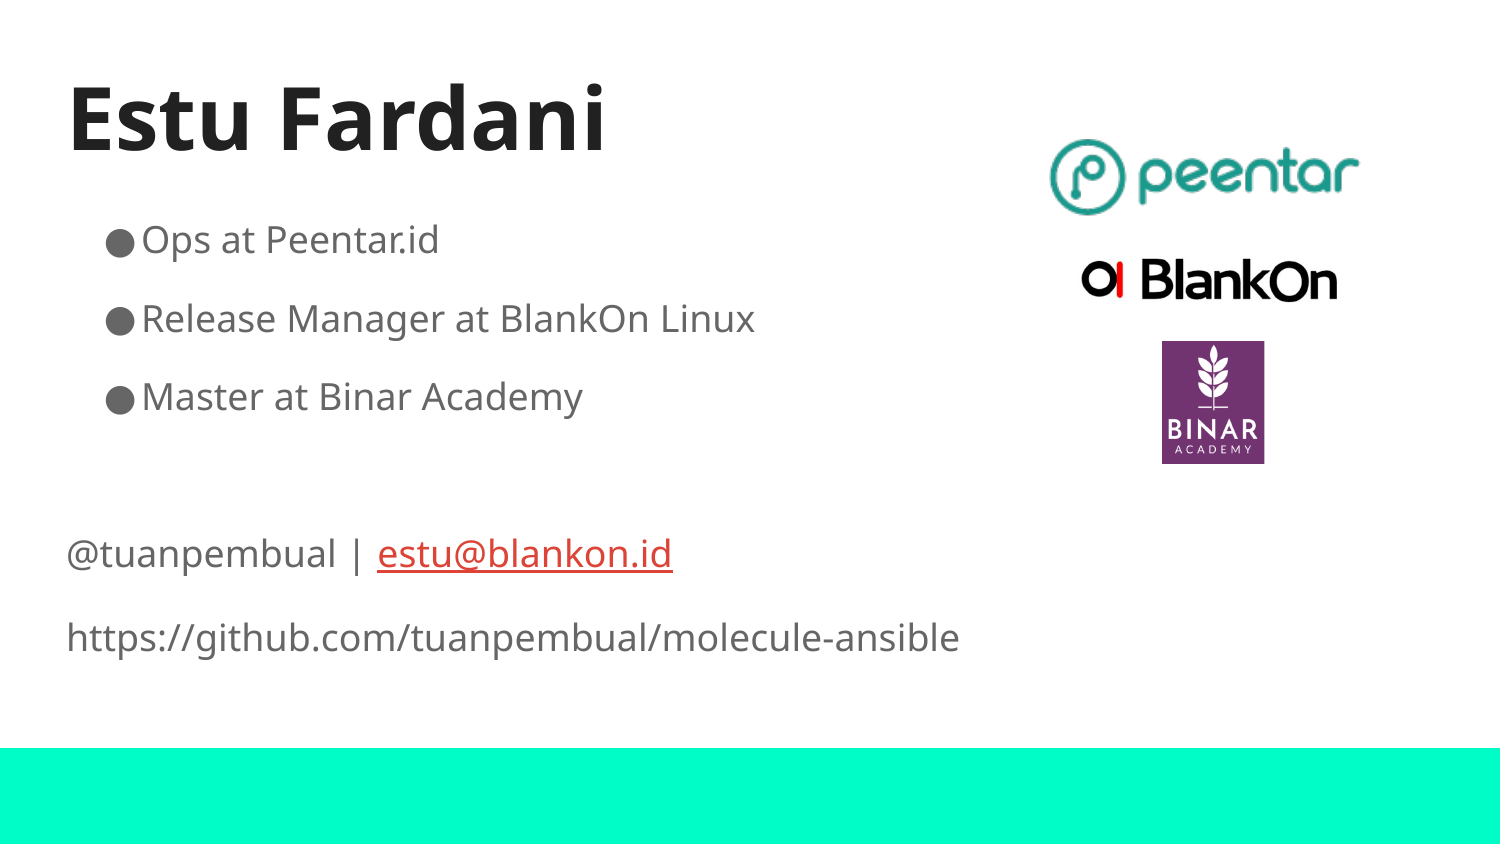

# Estu Fardani
Ops at Peentar.id
Release Manager at BlankOn Linux
Master at Binar Academy
@tuanpembual | estu@blankon.id
https://github.com/tuanpembual/molecule-ansible